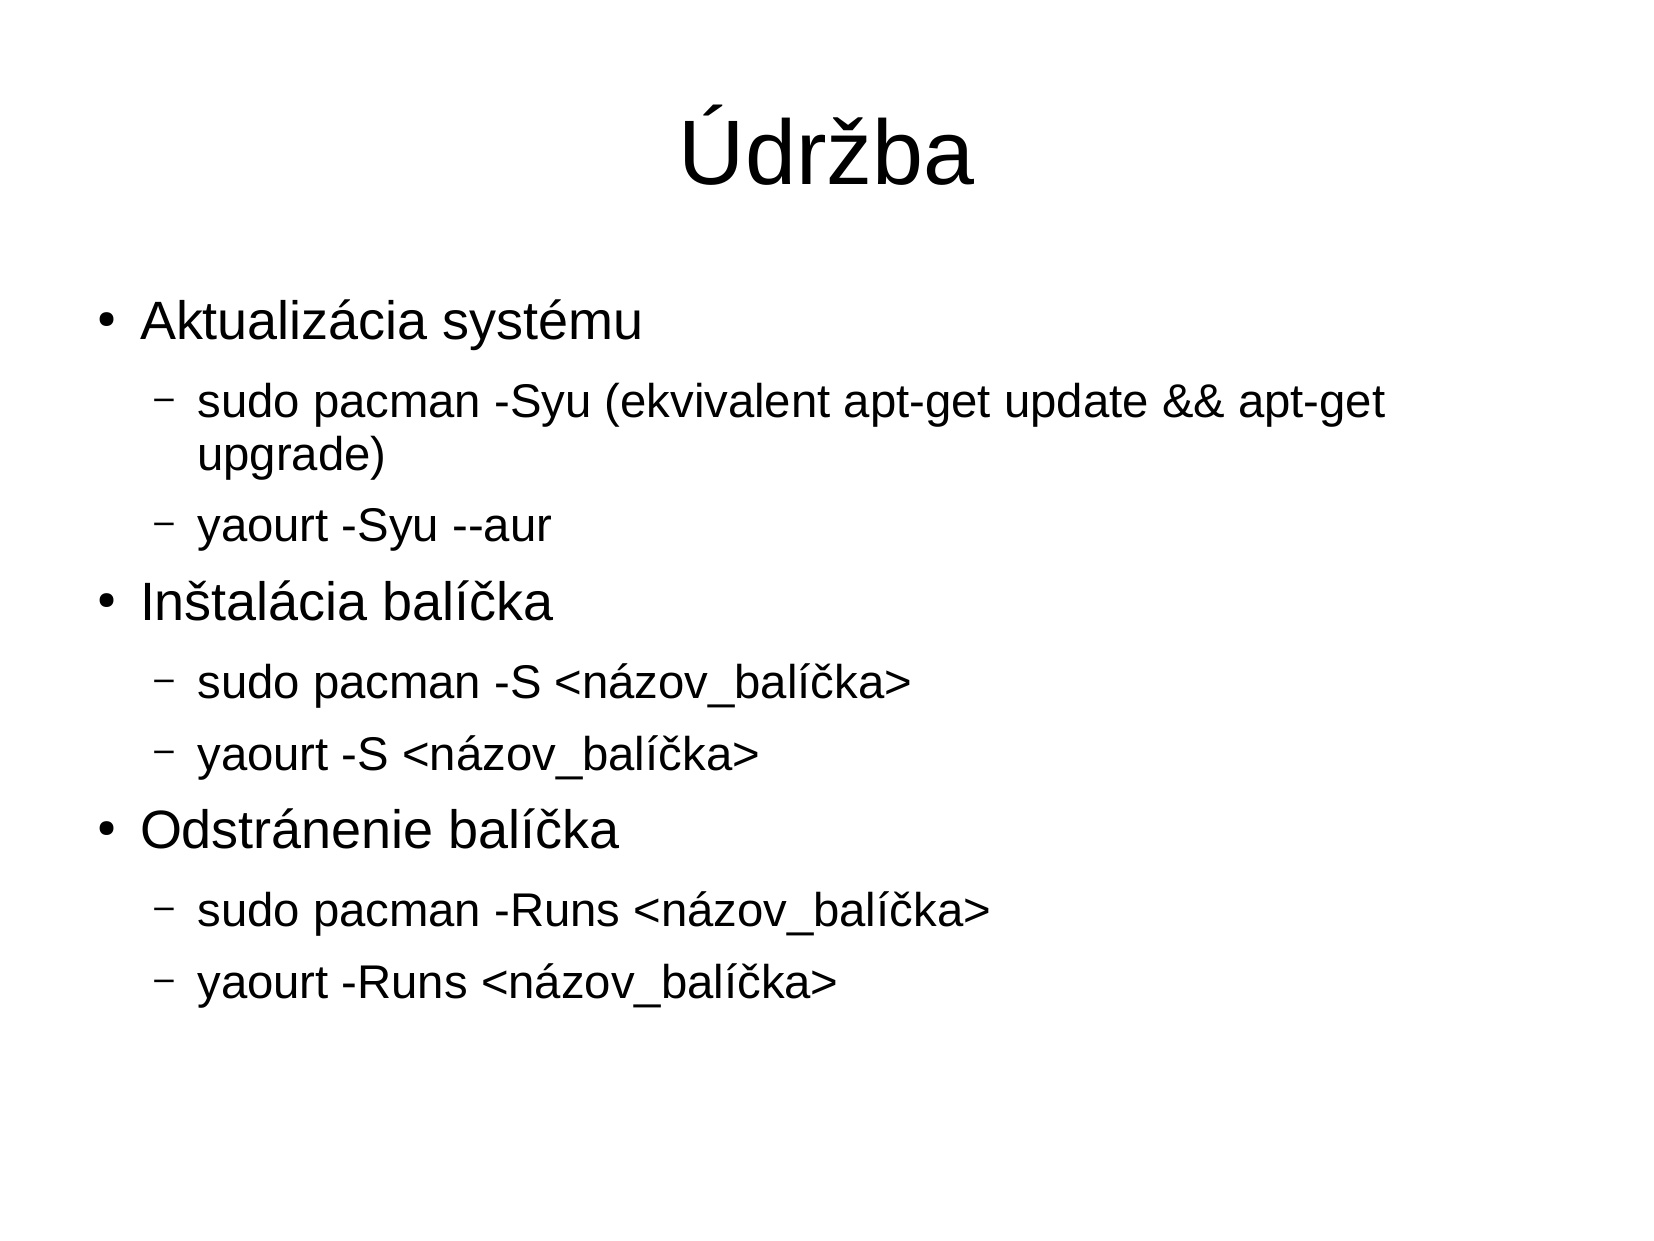

# Údržba
Aktualizácia systému
sudo pacman -Syu (ekvivalent apt-get update && apt-get upgrade)
yaourt -Syu --aur
Inštalácia balíčka
sudo pacman -S <názov_balíčka>
yaourt -S <názov_balíčka>
Odstránenie balíčka
sudo pacman -Runs <názov_balíčka>
yaourt -Runs <názov_balíčka>